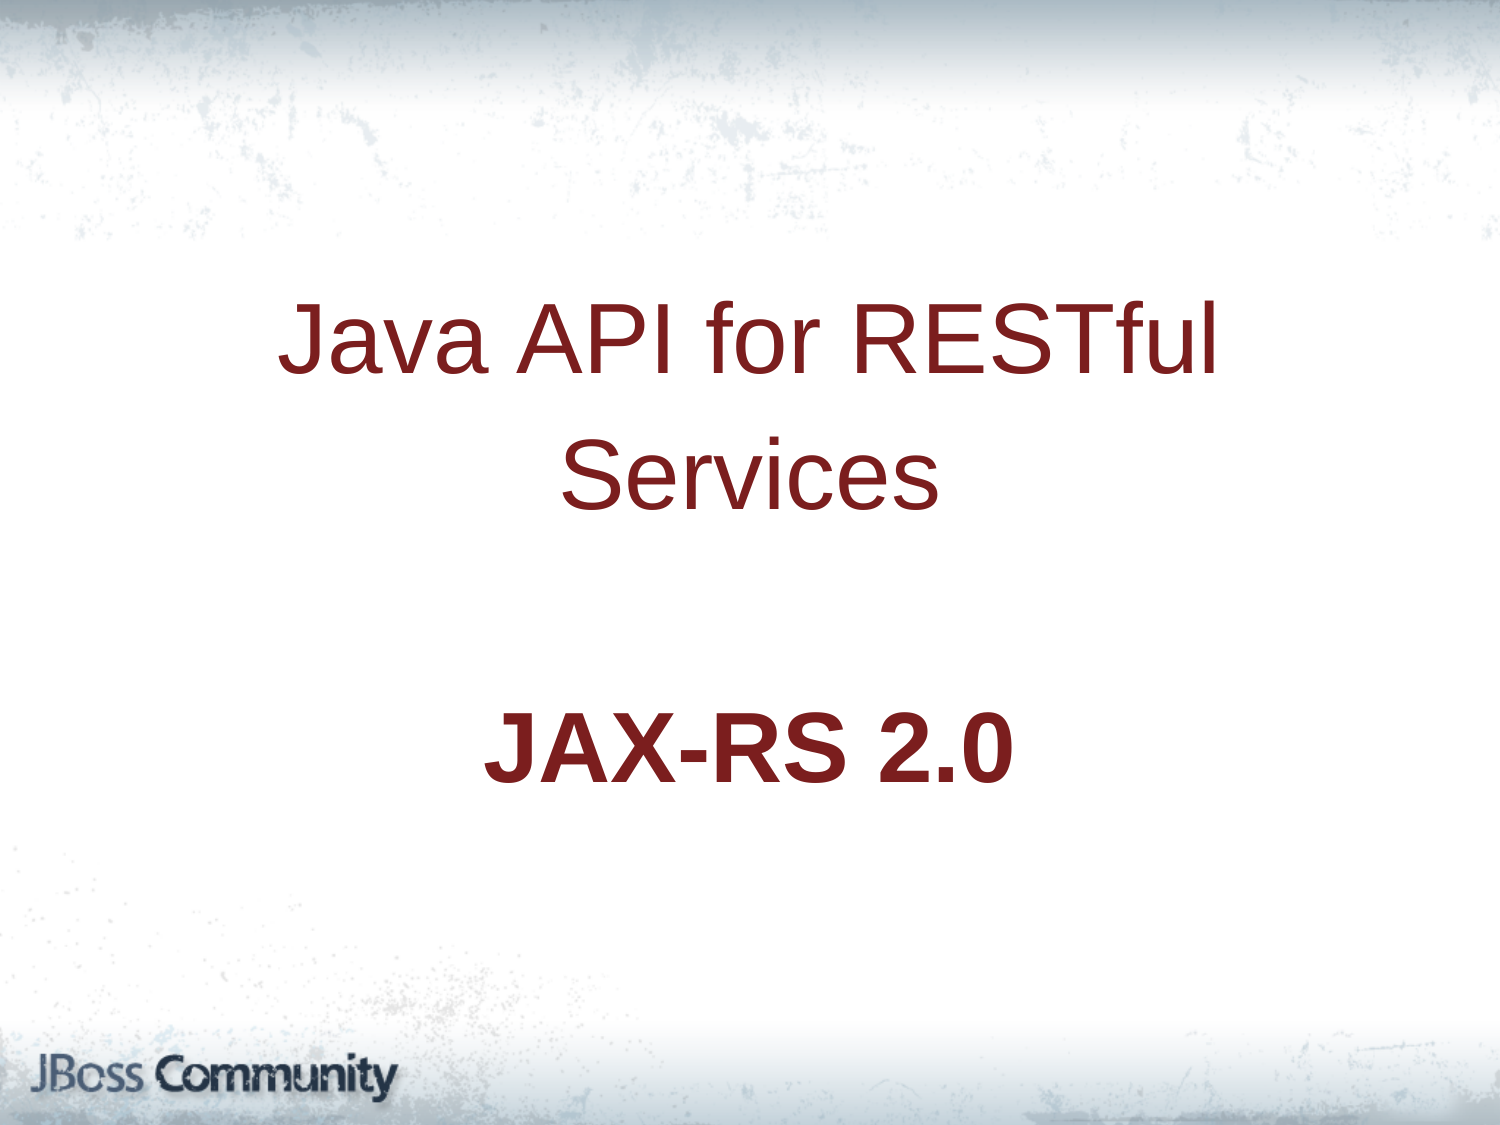

# Java API for RESTful
Services
JAX-RS 2.0